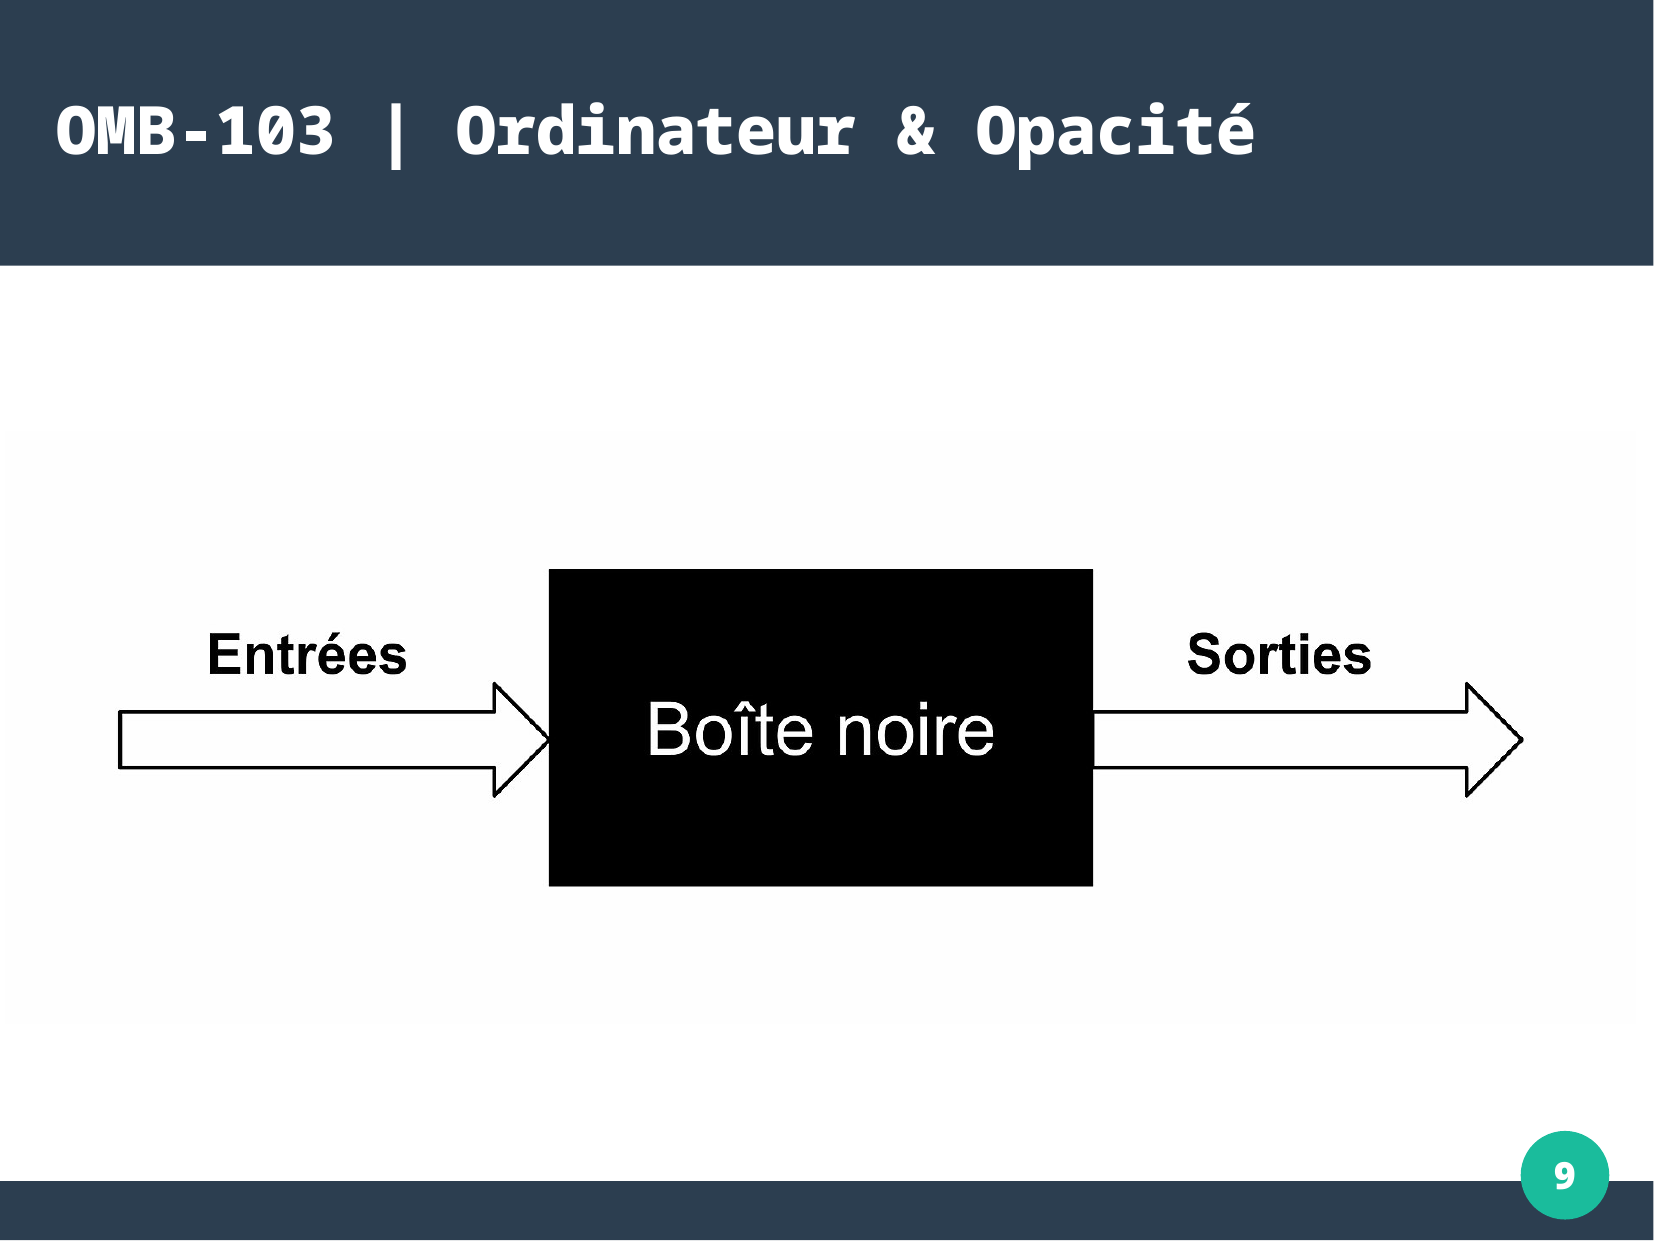

# OMB-103 | Ordinateur & Opacité
9